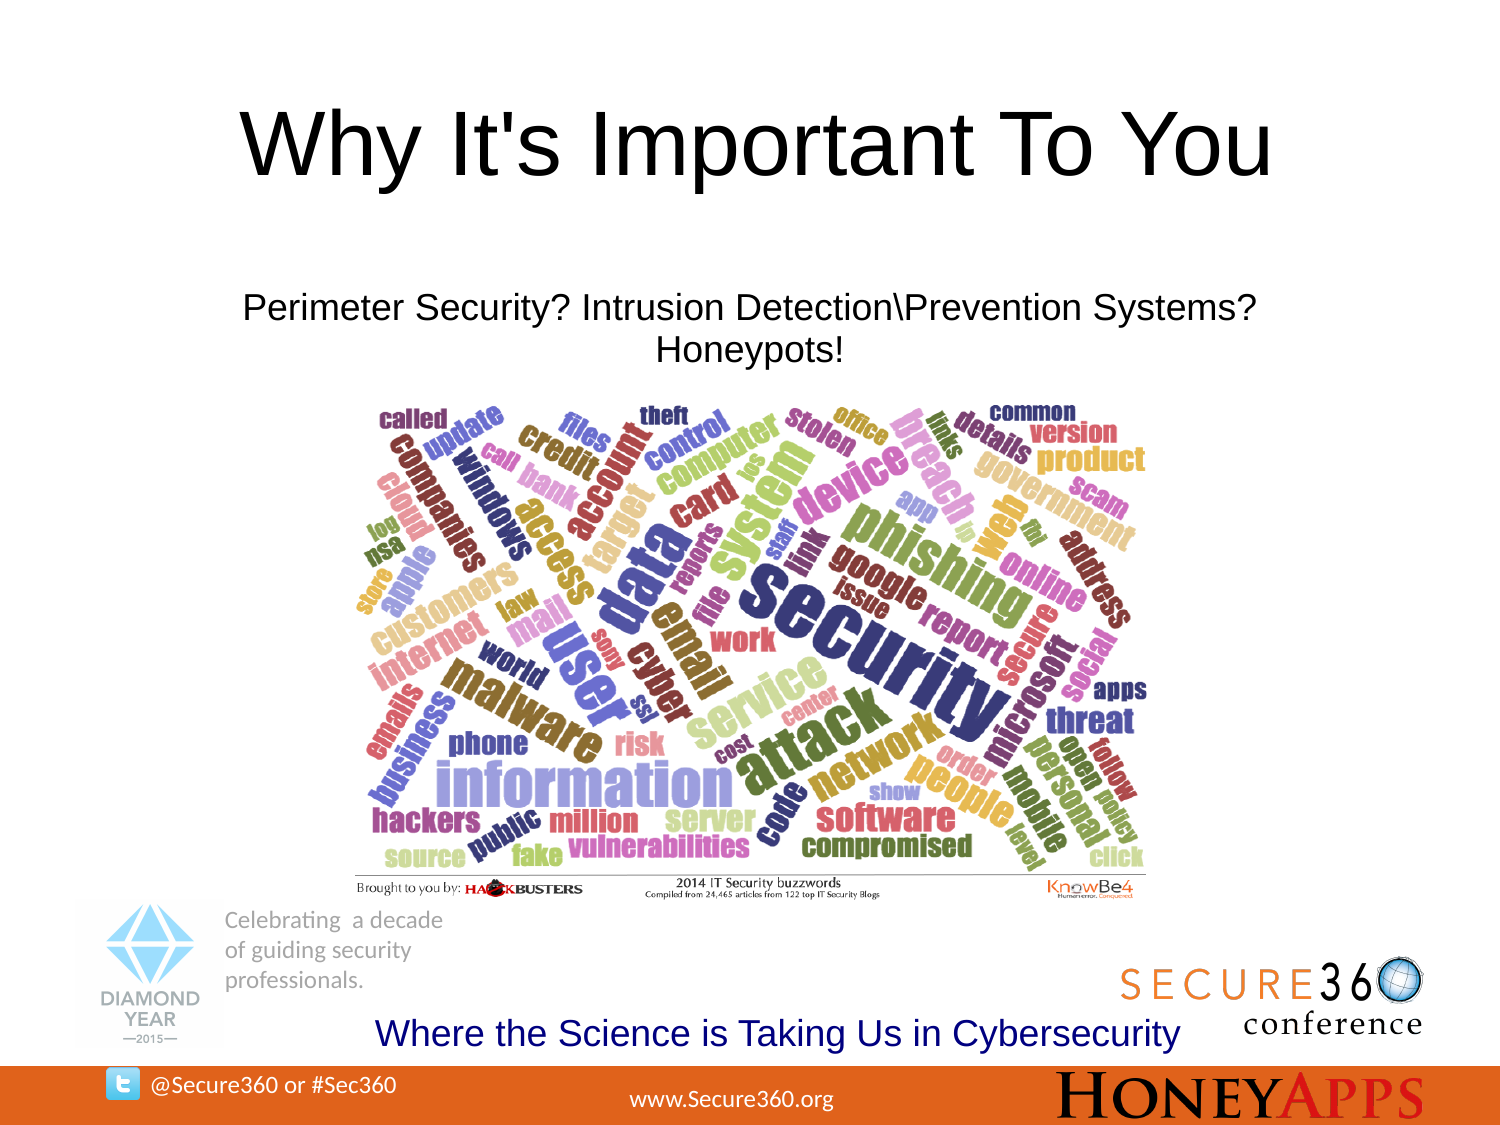

# Why It's Important To You
Perimeter Security? Intrusion Detection\Prevention Systems?
Honeypots!
Where the Science is Taking Us in Cybersecurity